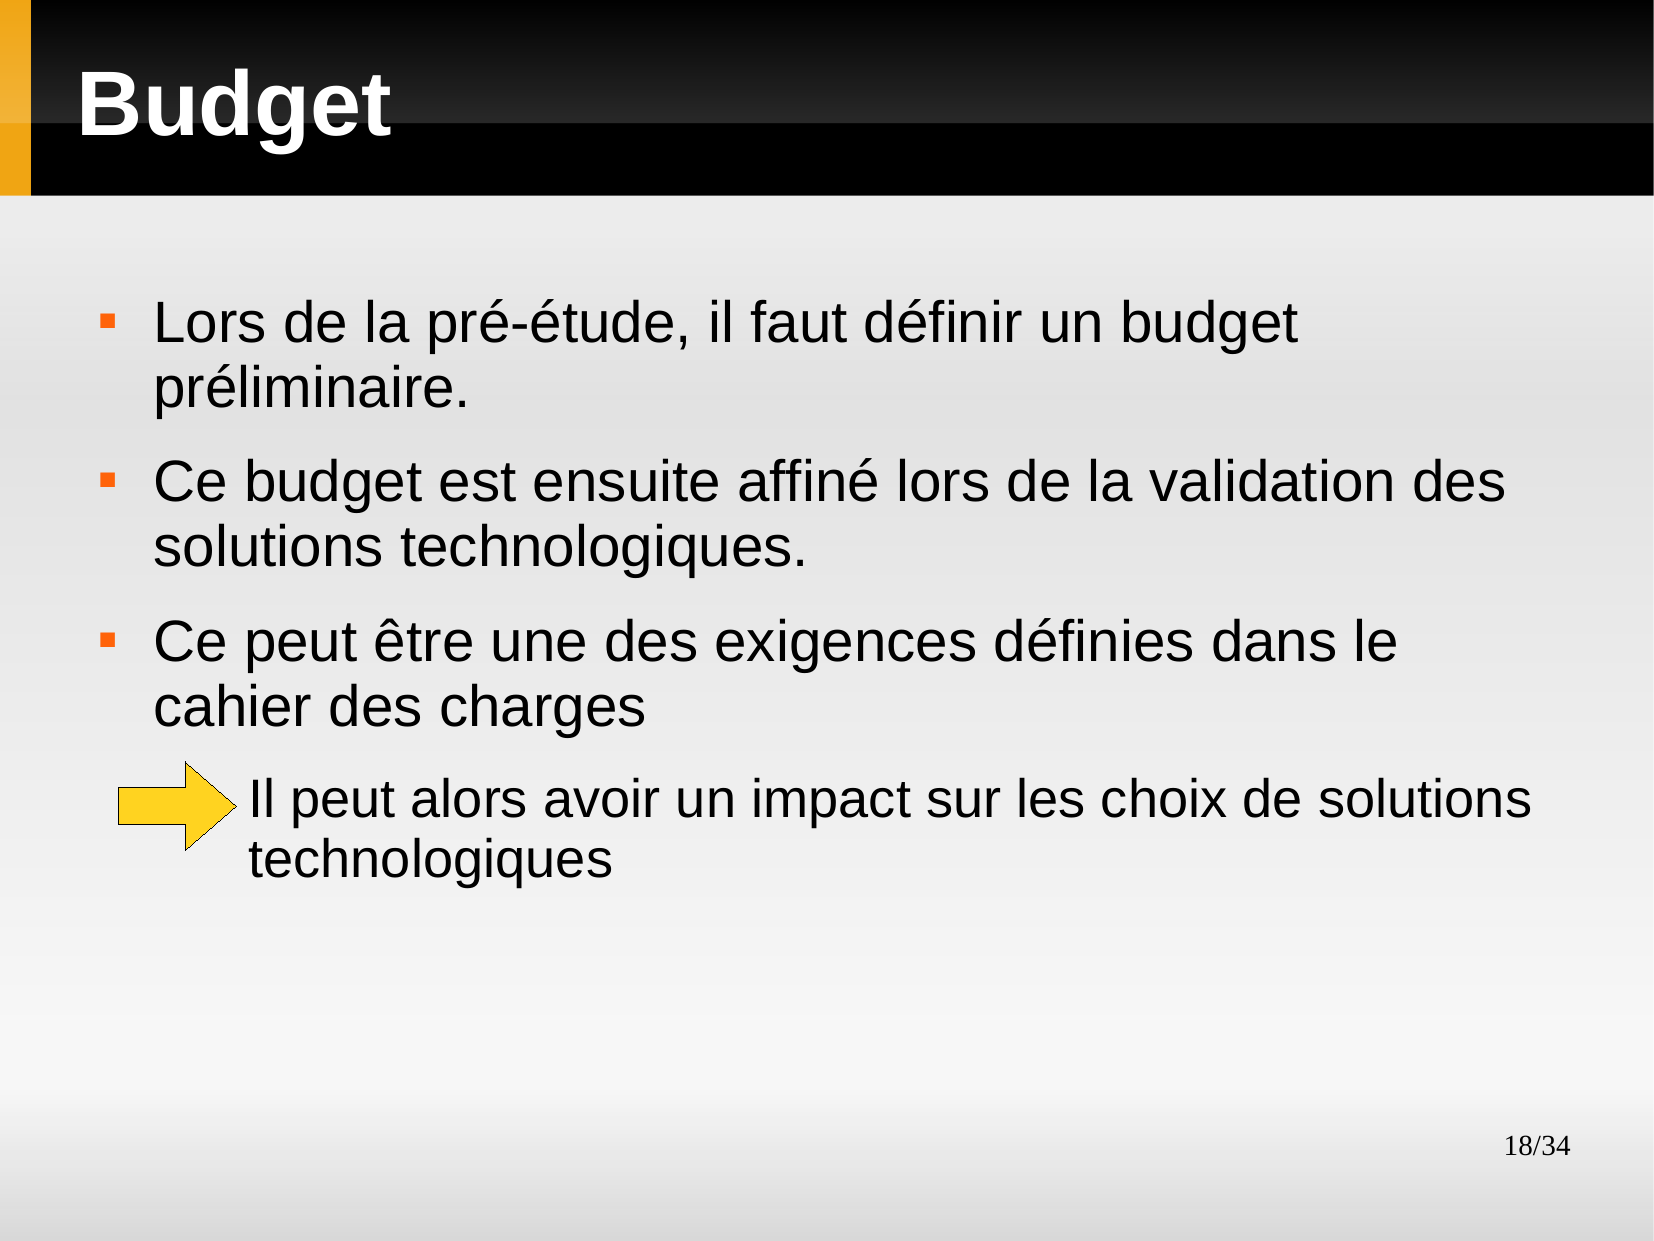

# Budget
Lors de la pré-étude, il faut définir un budget préliminaire.
Ce budget est ensuite affiné lors de la validation des solutions technologiques.
Ce peut être une des exigences définies dans le cahier des charges
Il peut alors avoir un impact sur les choix de solutions technologiques
18